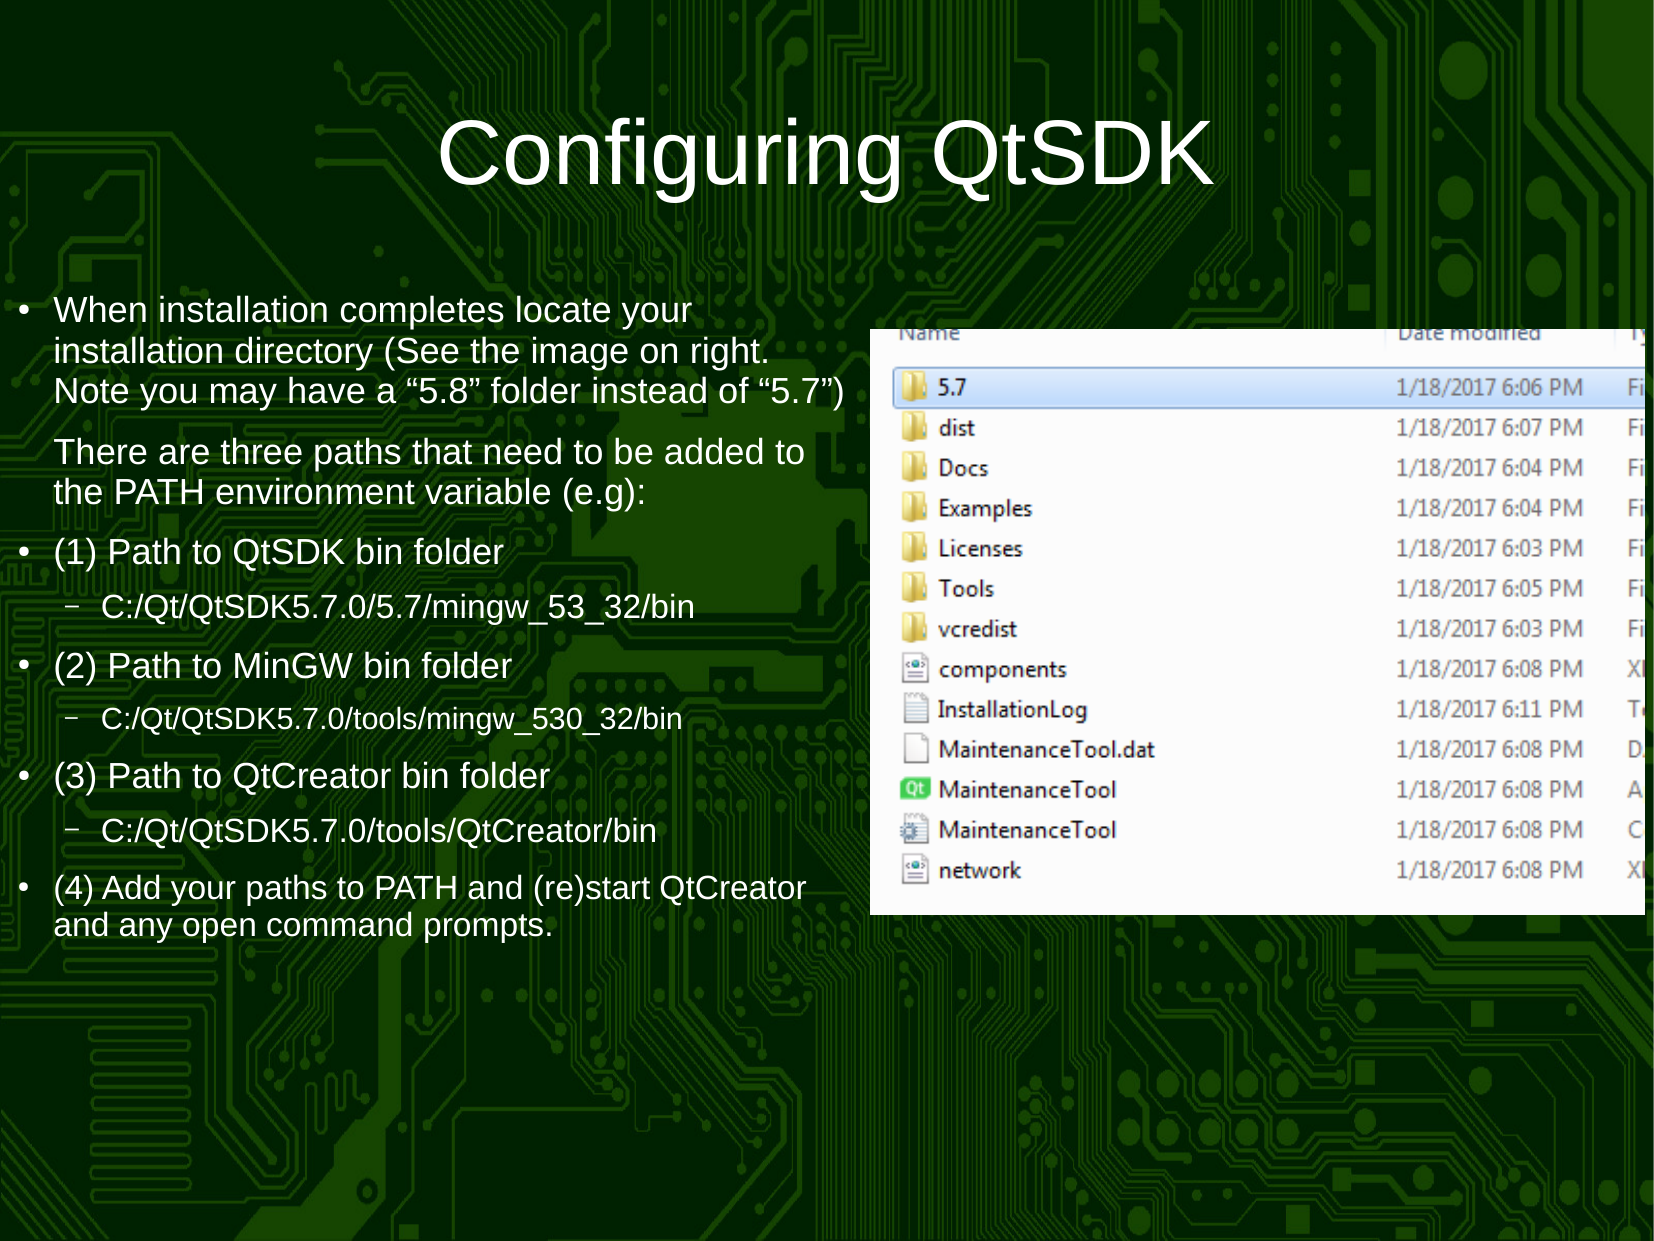

# Configuring QtSDK
When installation completes locate your installation directory (See the image on right. Note you may have a “5.8” folder instead of “5.7”)
There are three paths that need to be added to the PATH environment variable (e.g):
(1) Path to QtSDK bin folder
C:/Qt/QtSDK5.7.0/5.7/mingw_53_32/bin
(2) Path to MinGW bin folder
C:/Qt/QtSDK5.7.0/tools/mingw_530_32/bin
(3) Path to QtCreator bin folder
C:/Qt/QtSDK5.7.0/tools/QtCreator/bin
(4) Add your paths to PATH and (re)start QtCreator and any open command prompts.